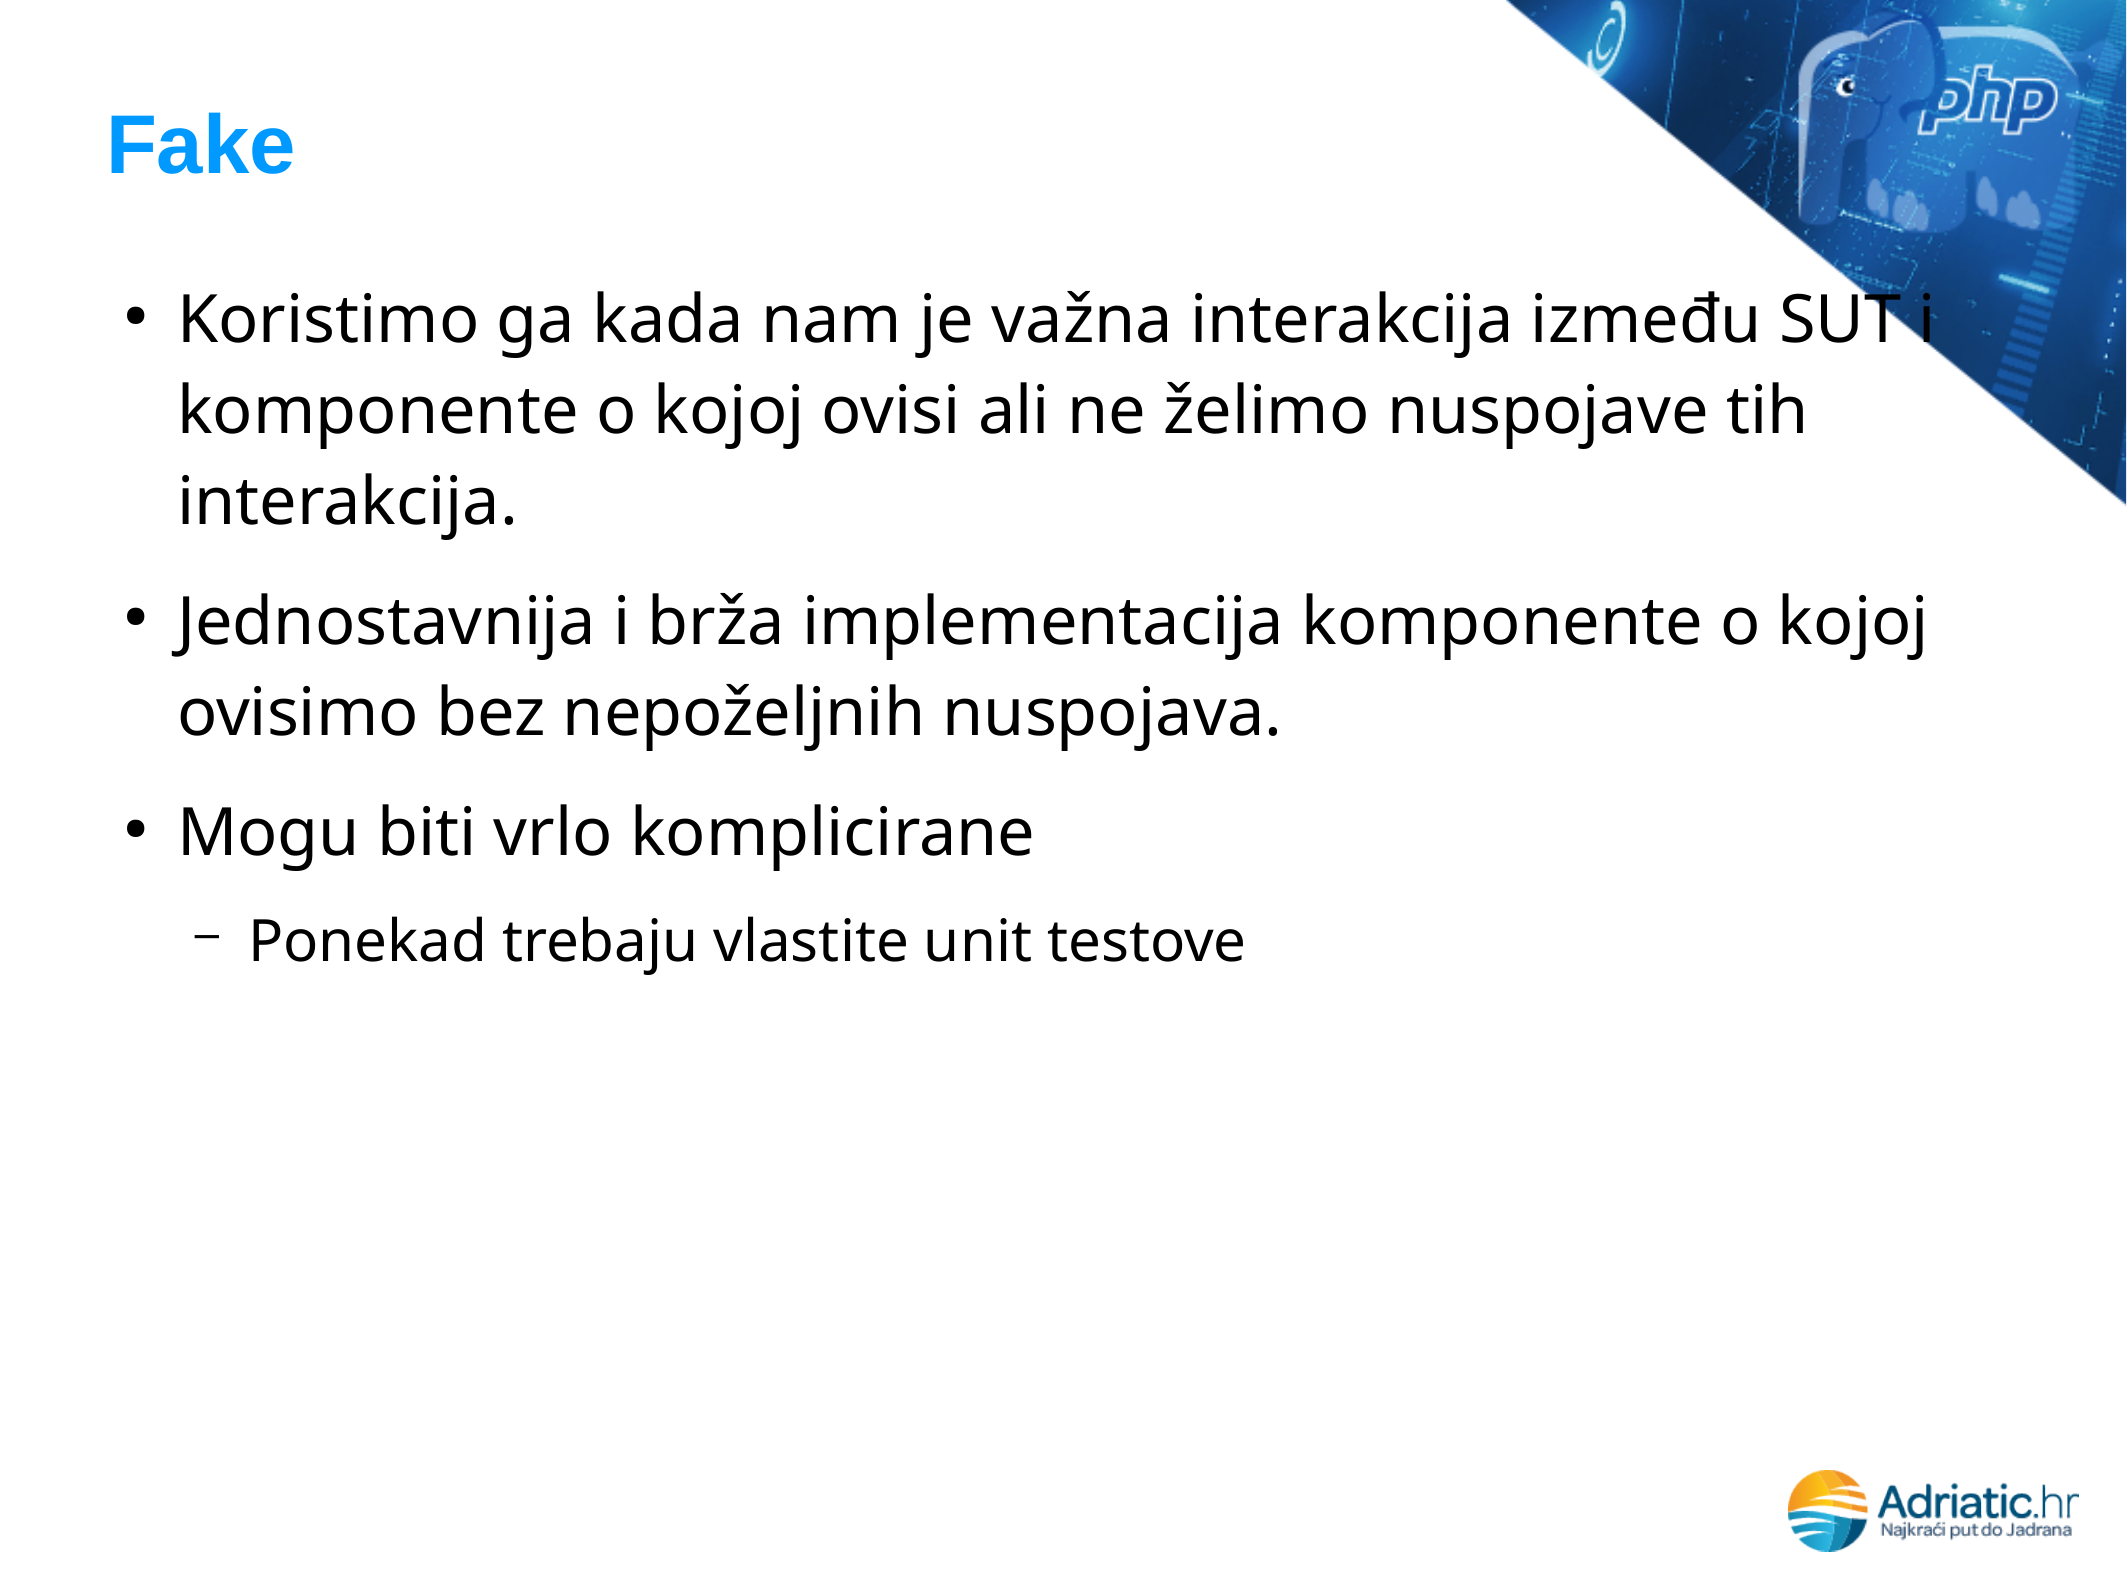

# Fake
Koristimo ga kada nam je važna interakcija između SUT i komponente o kojoj ovisi ali ne želimo nuspojave tih interakcija.
Jednostavnija i brža implementacija komponente o kojoj ovisimo bez nepoželjnih nuspojava.
Mogu biti vrlo komplicirane
Ponekad trebaju vlastite unit testove